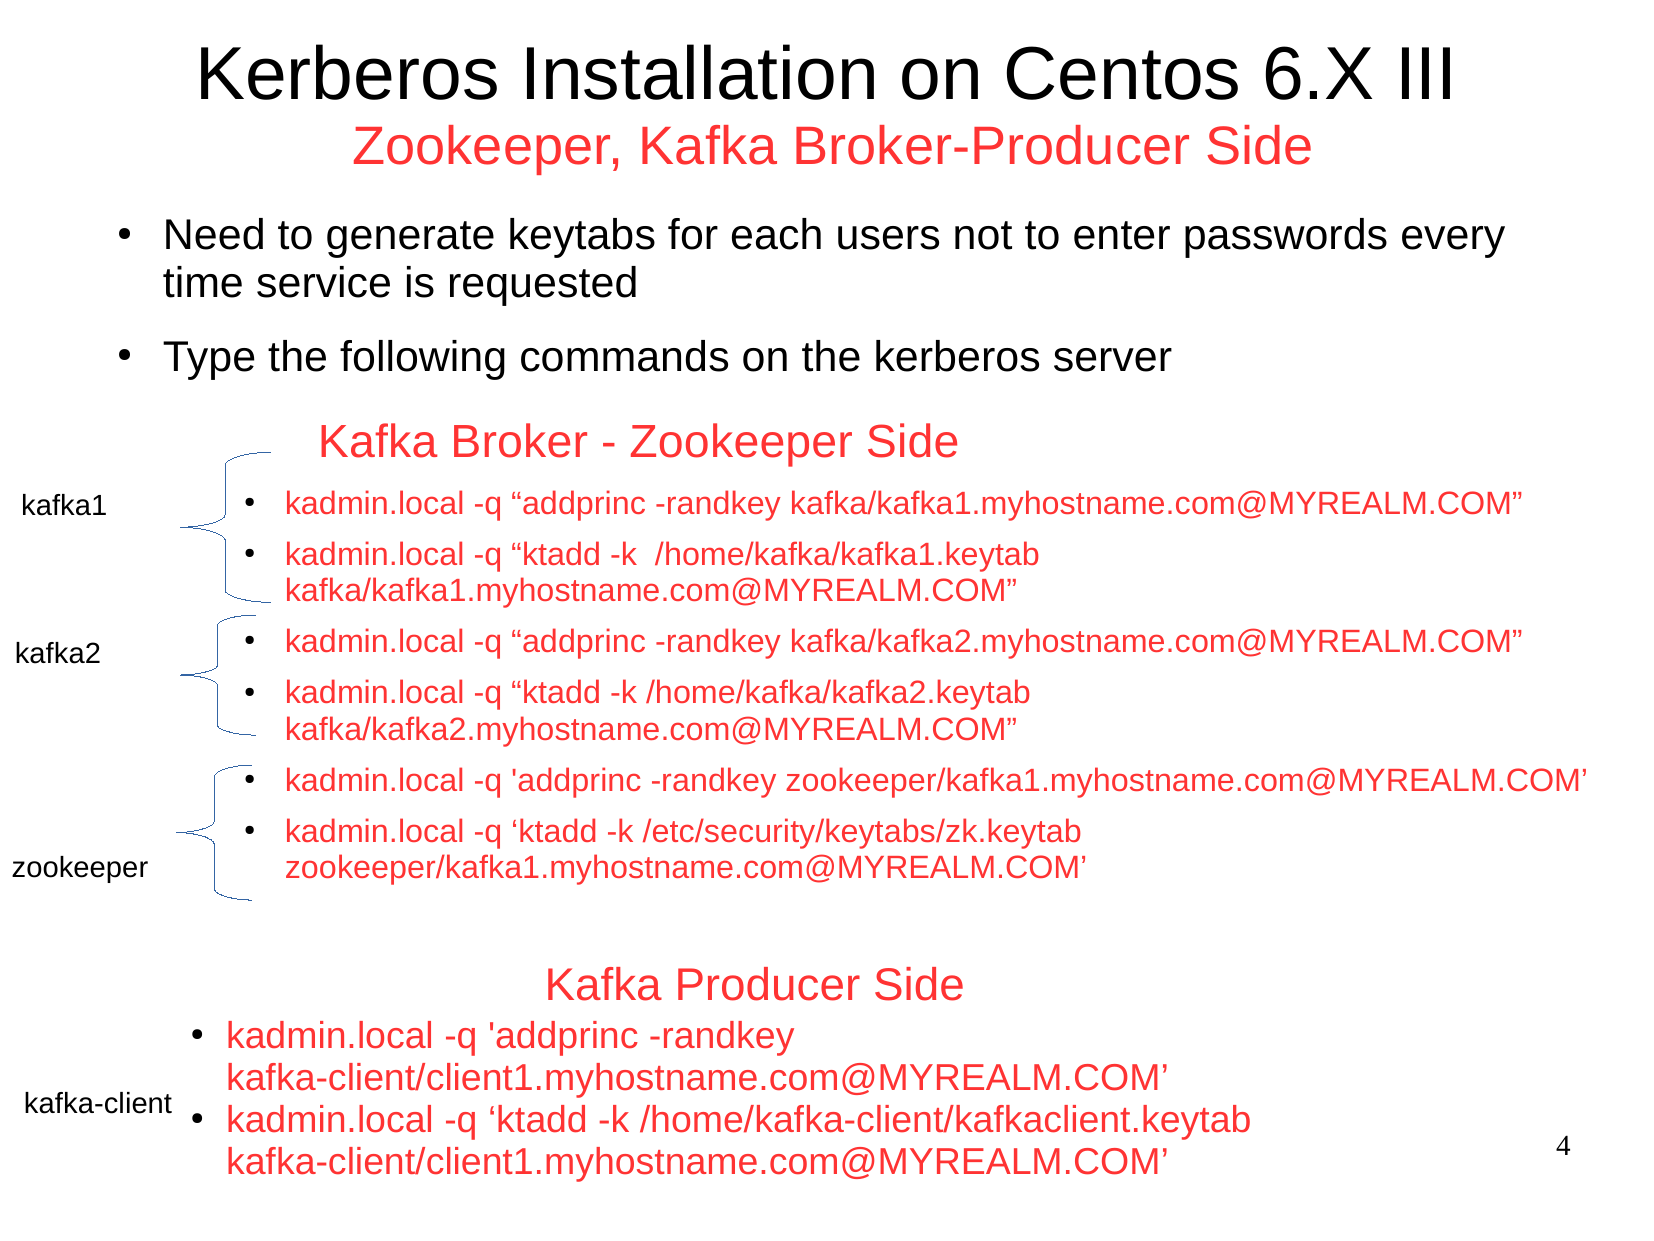

# Kerberos Installation on Centos 6.X III Zookeeper, Kafka Broker-Producer Side
Need to generate keytabs for each users not to enter passwords every time service is requested
Type the following commands on the kerberos server
 Kafka Broker - Zookeeper Side
kadmin.local -q “addprinc -randkey kafka/kafka1.myhostname.com@MYREALM.COM”
kadmin.local -q “ktadd -k /home/kafka/kafka1.keytab kafka/kafka1.myhostname.com@MYREALM.COM”
kadmin.local -q “addprinc -randkey kafka/kafka2.myhostname.com@MYREALM.COM”
kadmin.local -q “ktadd -k /home/kafka/kafka2.keytab kafka/kafka2.myhostname.com@MYREALM.COM”
kadmin.local -q 'addprinc -randkey zookeeper/kafka1.myhostname.com@MYREALM.COM’
kadmin.local -q ‘ktadd -k /etc/security/keytabs/zk.keytab zookeeper/kafka1.myhostname.com@MYREALM.COM’
kafka1
kafka2
zookeeper
Kafka Producer Side
kadmin.local -q 'addprinc -randkey kafka-client/client1.myhostname.com@MYREALM.COM’
kadmin.local -q ‘ktadd -k /home/kafka-client/kafkaclient.keytab kafka-client/client1.myhostname.com@MYREALM.COM’
kafka-client
4